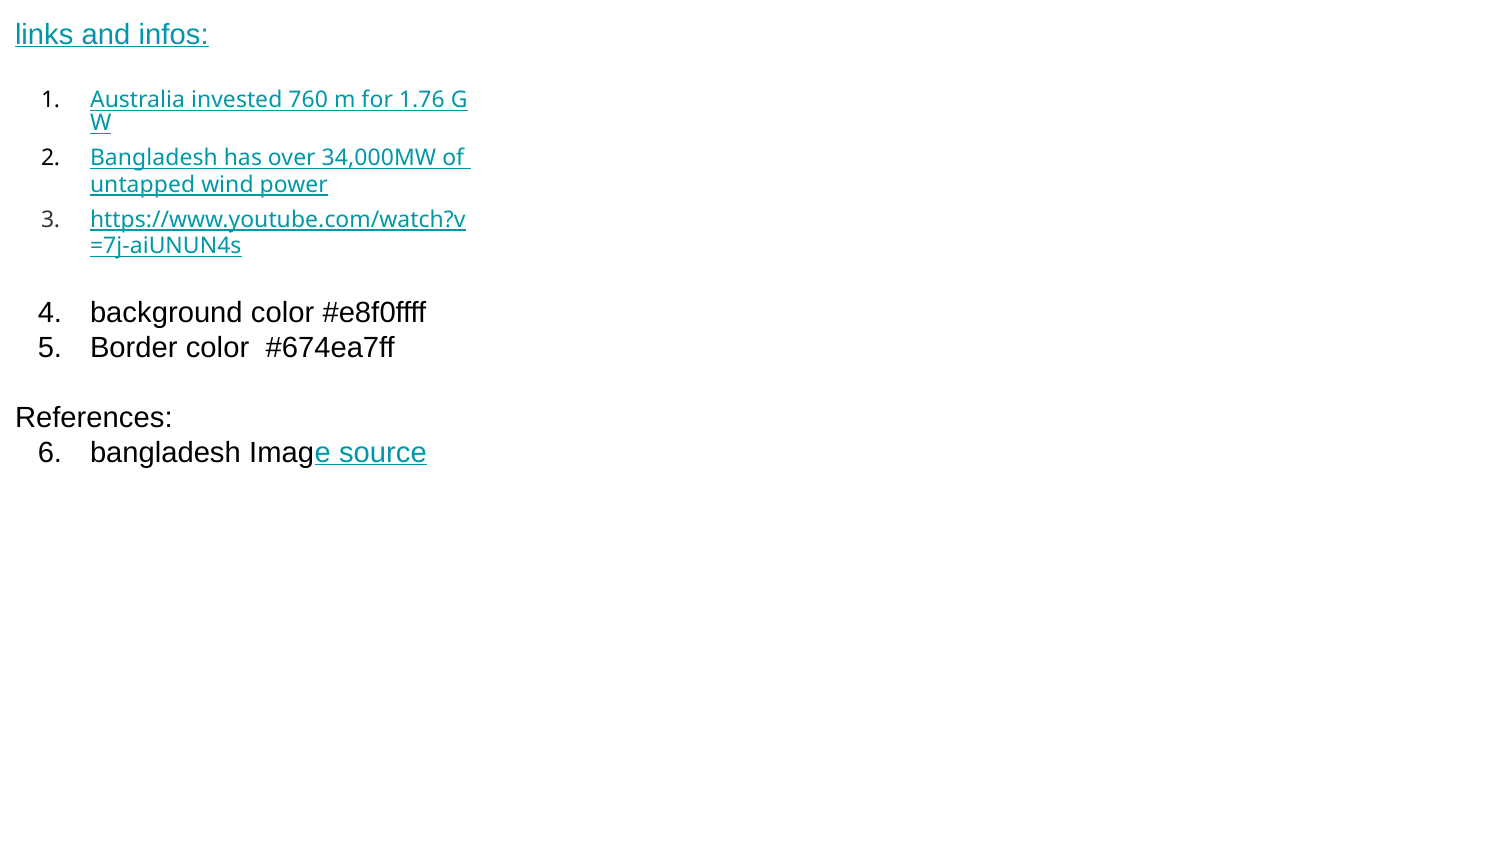

links and infos:
Australia invested 760 m for 1.76 GW
Bangladesh has over 34,000MW of untapped wind power
https://www.youtube.com/watch?v=7j-aiUNUN4s
background color #e8f0ffff
Border color #674ea7ff
References:
bangladesh Image source